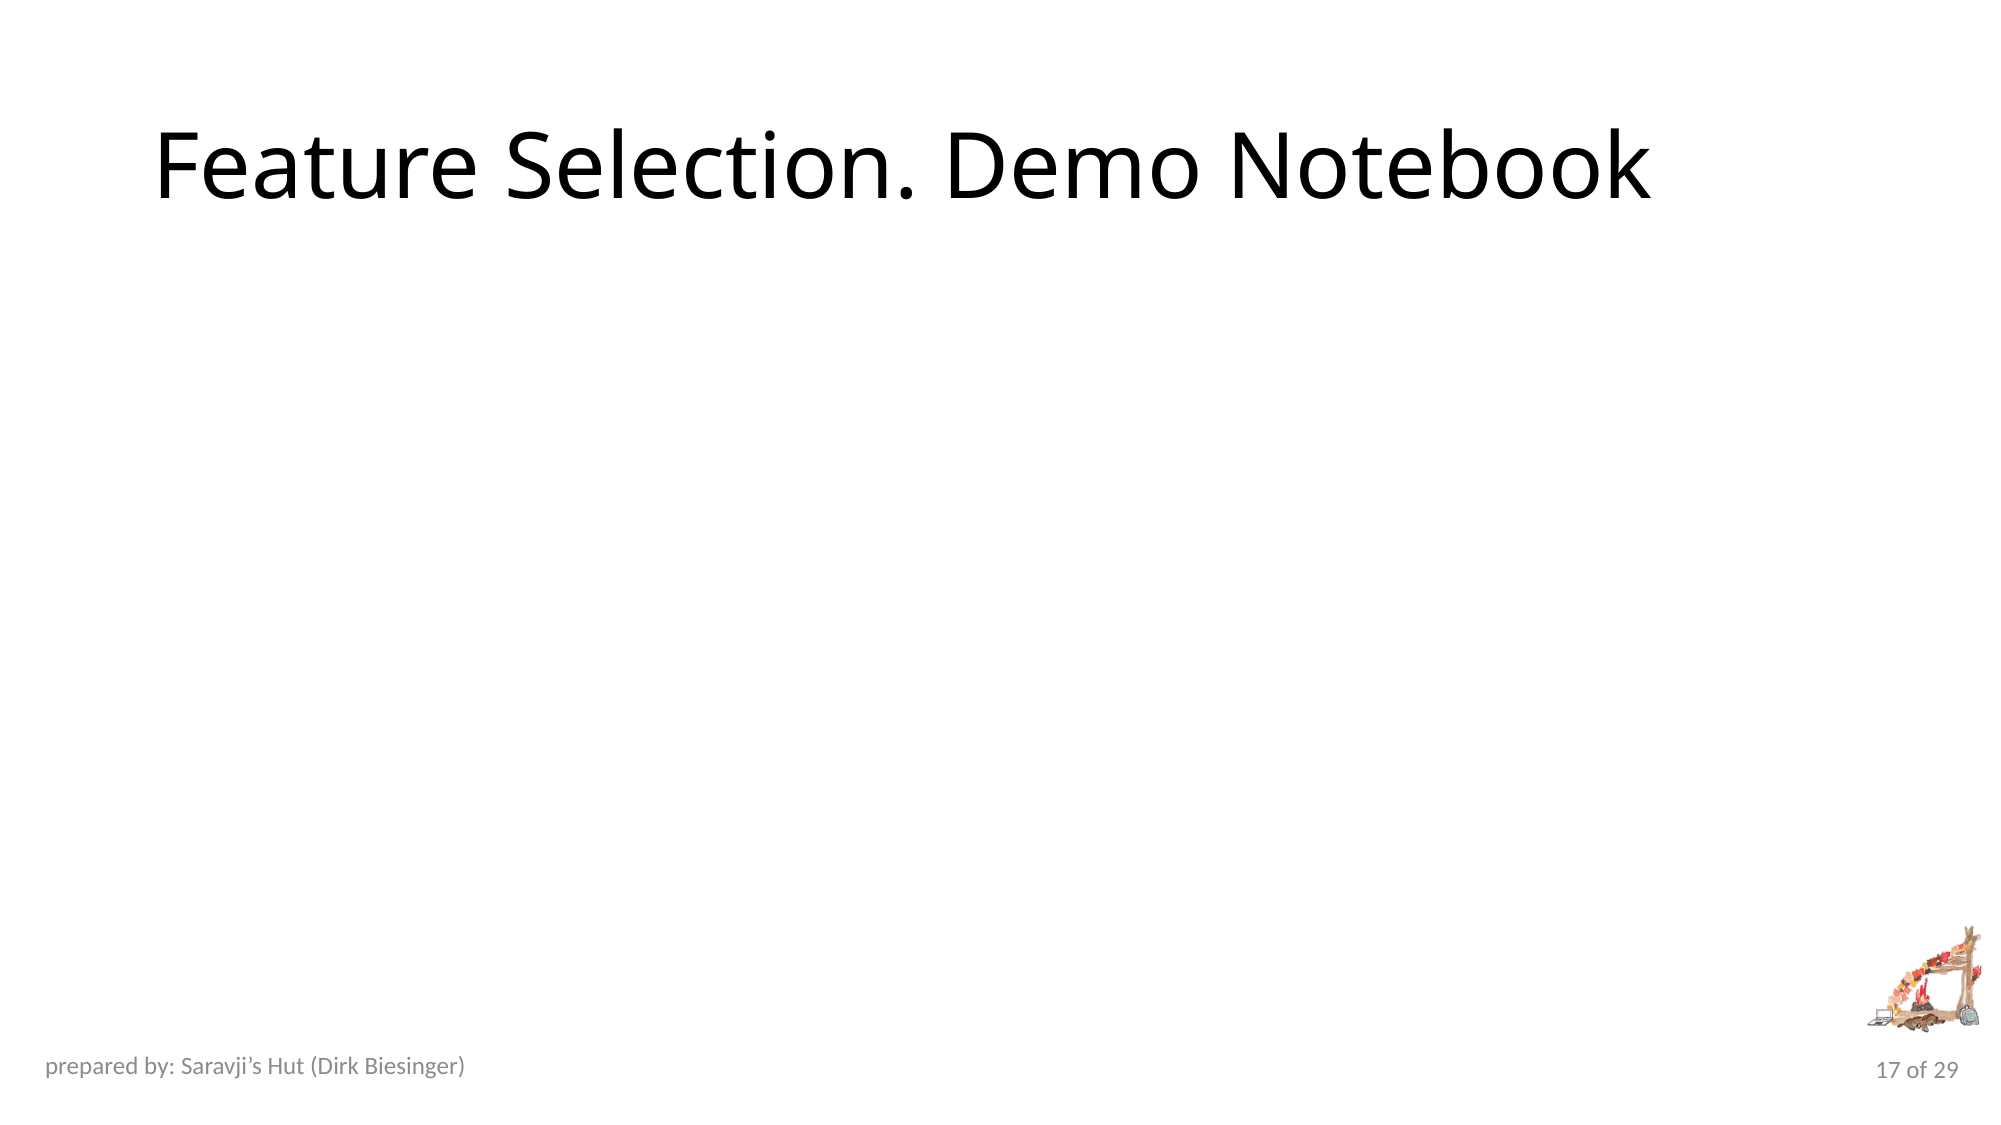

# Feature Selection. Demo Notebook
prepared by: Saravji's Hut - Dirk Biesinger
17